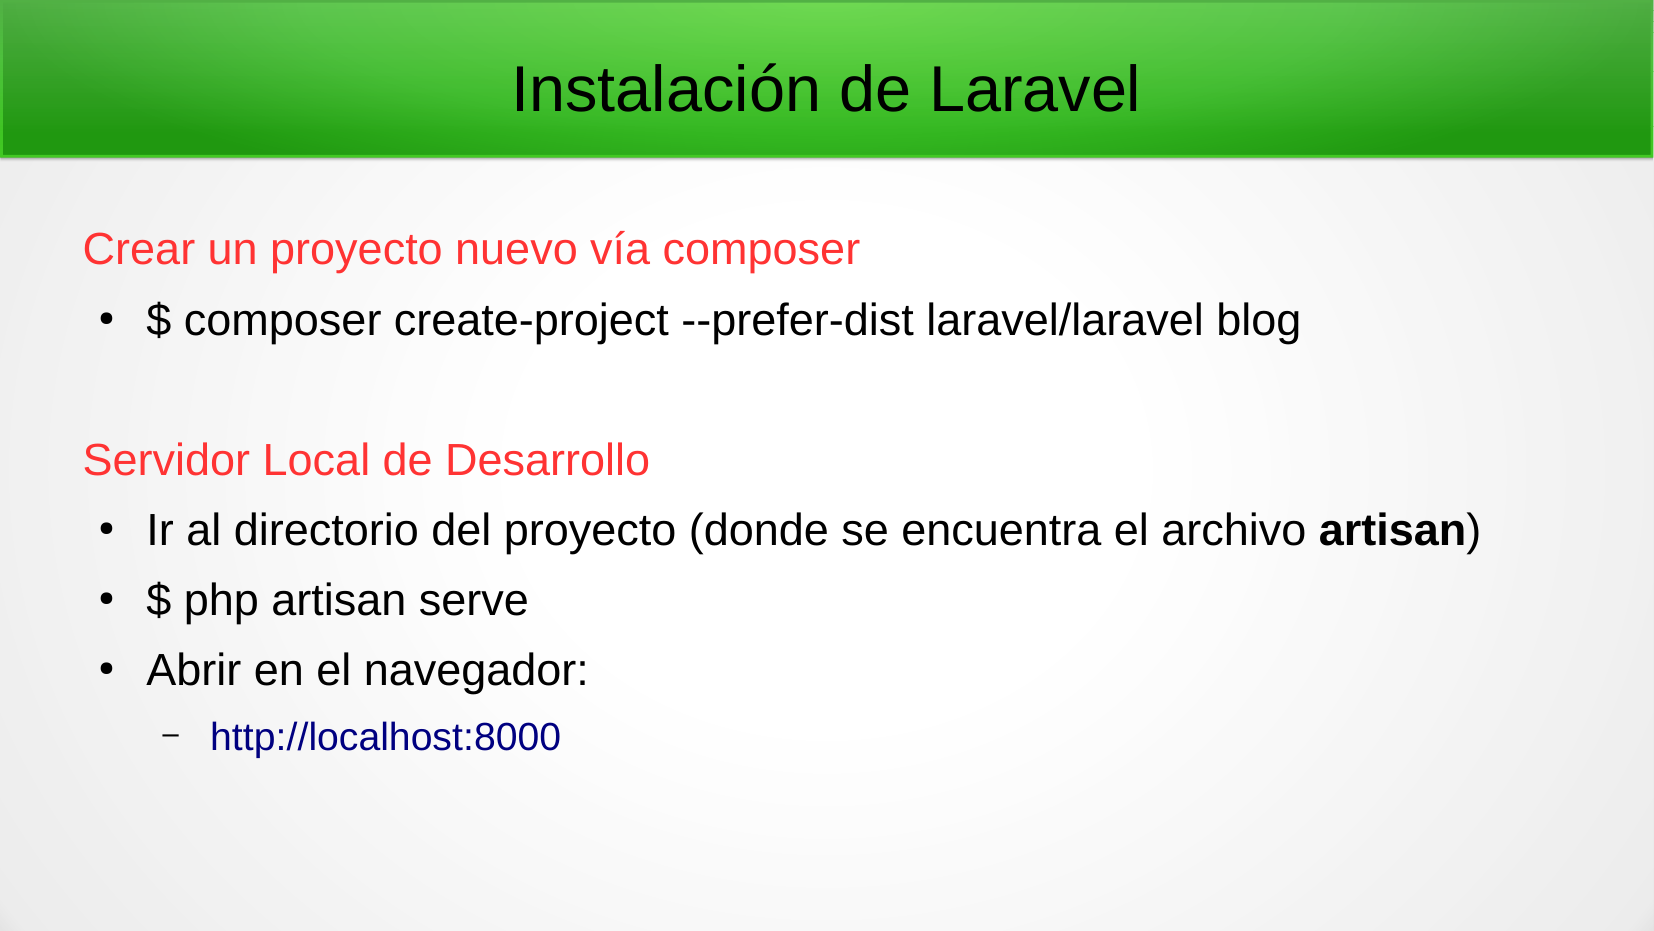

# Instalación de Laravel
Crear un proyecto nuevo vía composer
$ composer create-project --prefer-dist laravel/laravel blog
Servidor Local de Desarrollo
Ir al directorio del proyecto (donde se encuentra el archivo artisan)
$ php artisan serve
Abrir en el navegador:
http://localhost:8000